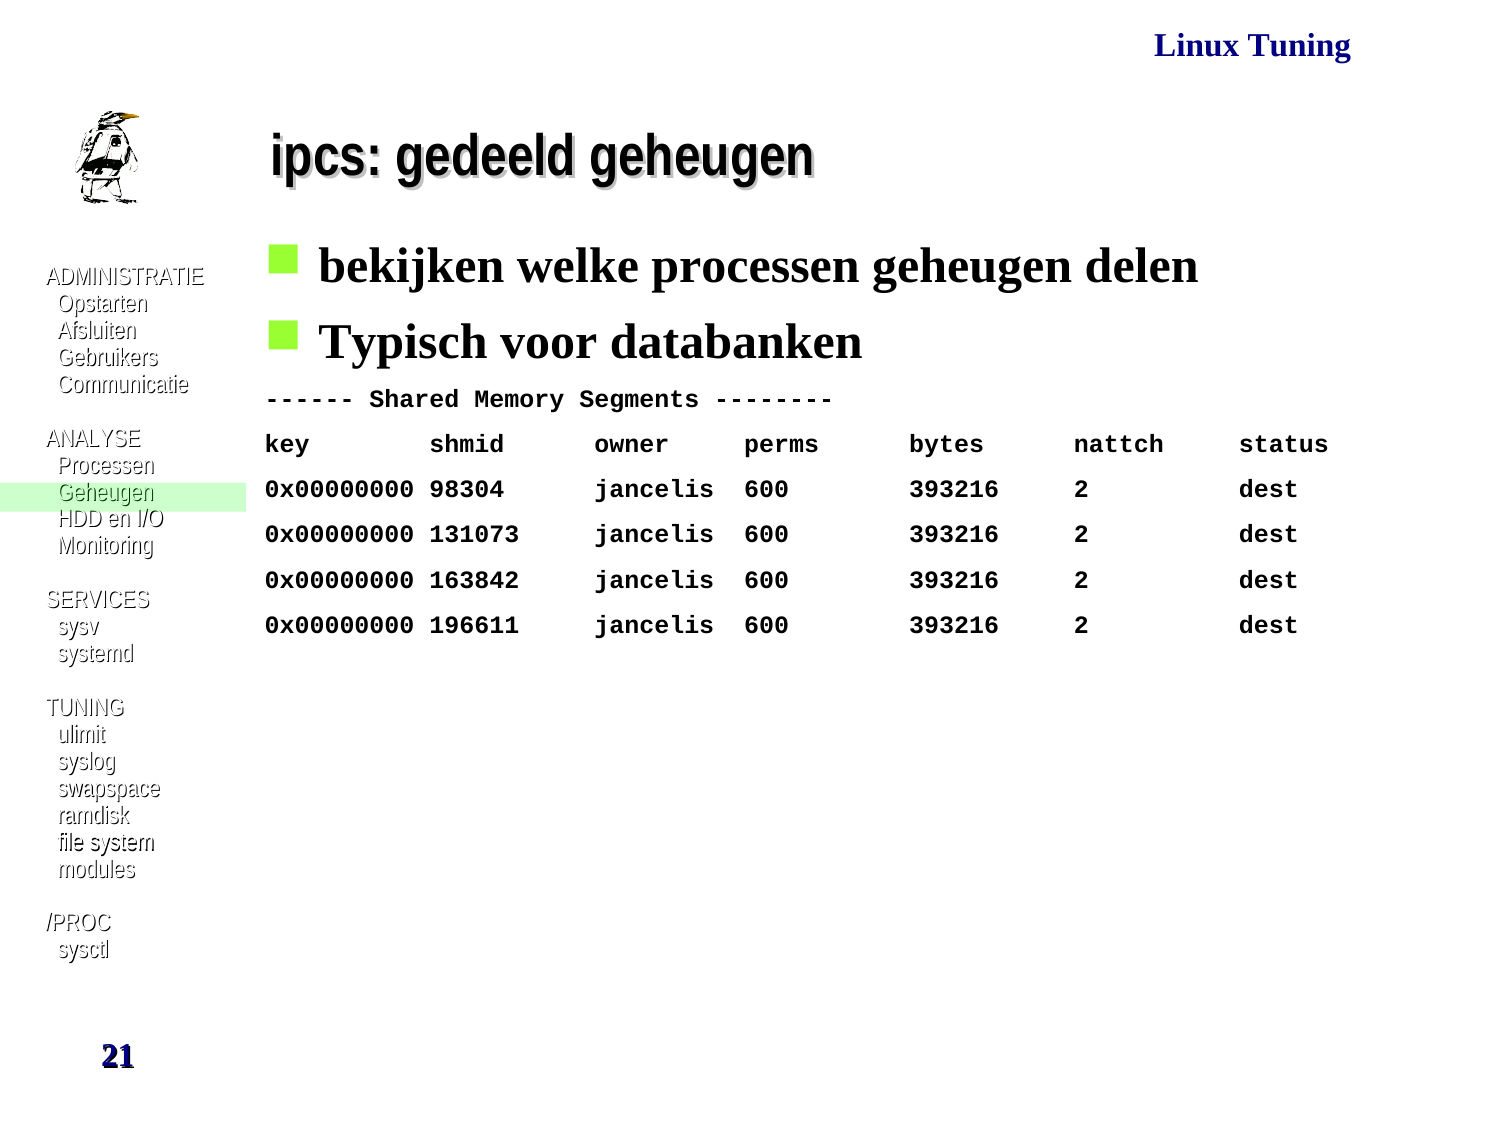

# ipcs: gedeeld geheugen
bekijken welke processen geheugen delen
Typisch voor databanken
------ Shared Memory Segments --------
key shmid owner perms bytes nattch status
0x00000000 98304 jancelis 600 393216 2 dest
0x00000000 131073 jancelis 600 393216 2 dest
0x00000000 163842 jancelis 600 393216 2 dest
0x00000000 196611 jancelis 600 393216 2 dest